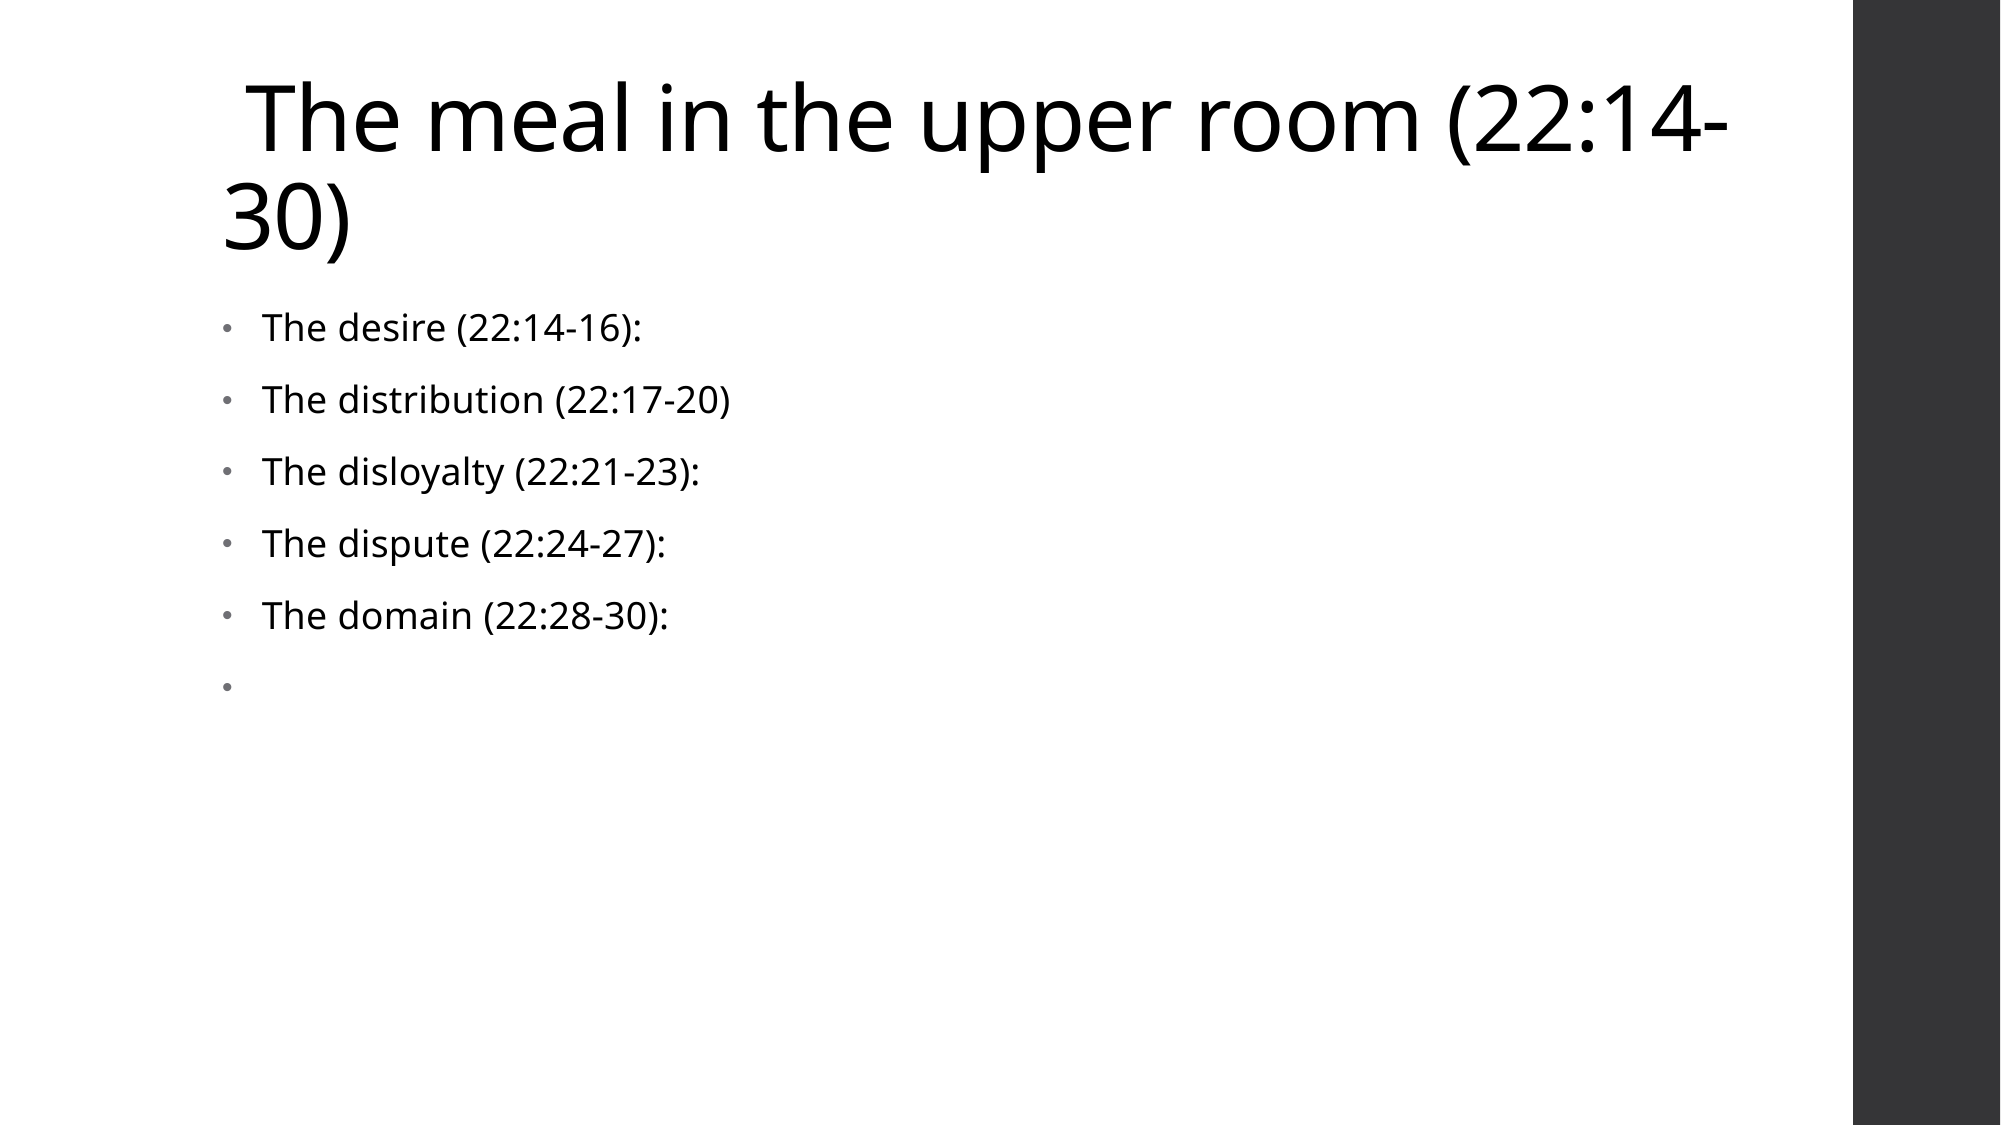

# The meal in the upper room (22:14-30)
 The desire (22:14-16):
 The distribution (22:17-20)
 The disloyalty (22:21-23):
 The dispute (22:24-27):
 The domain (22:28-30):